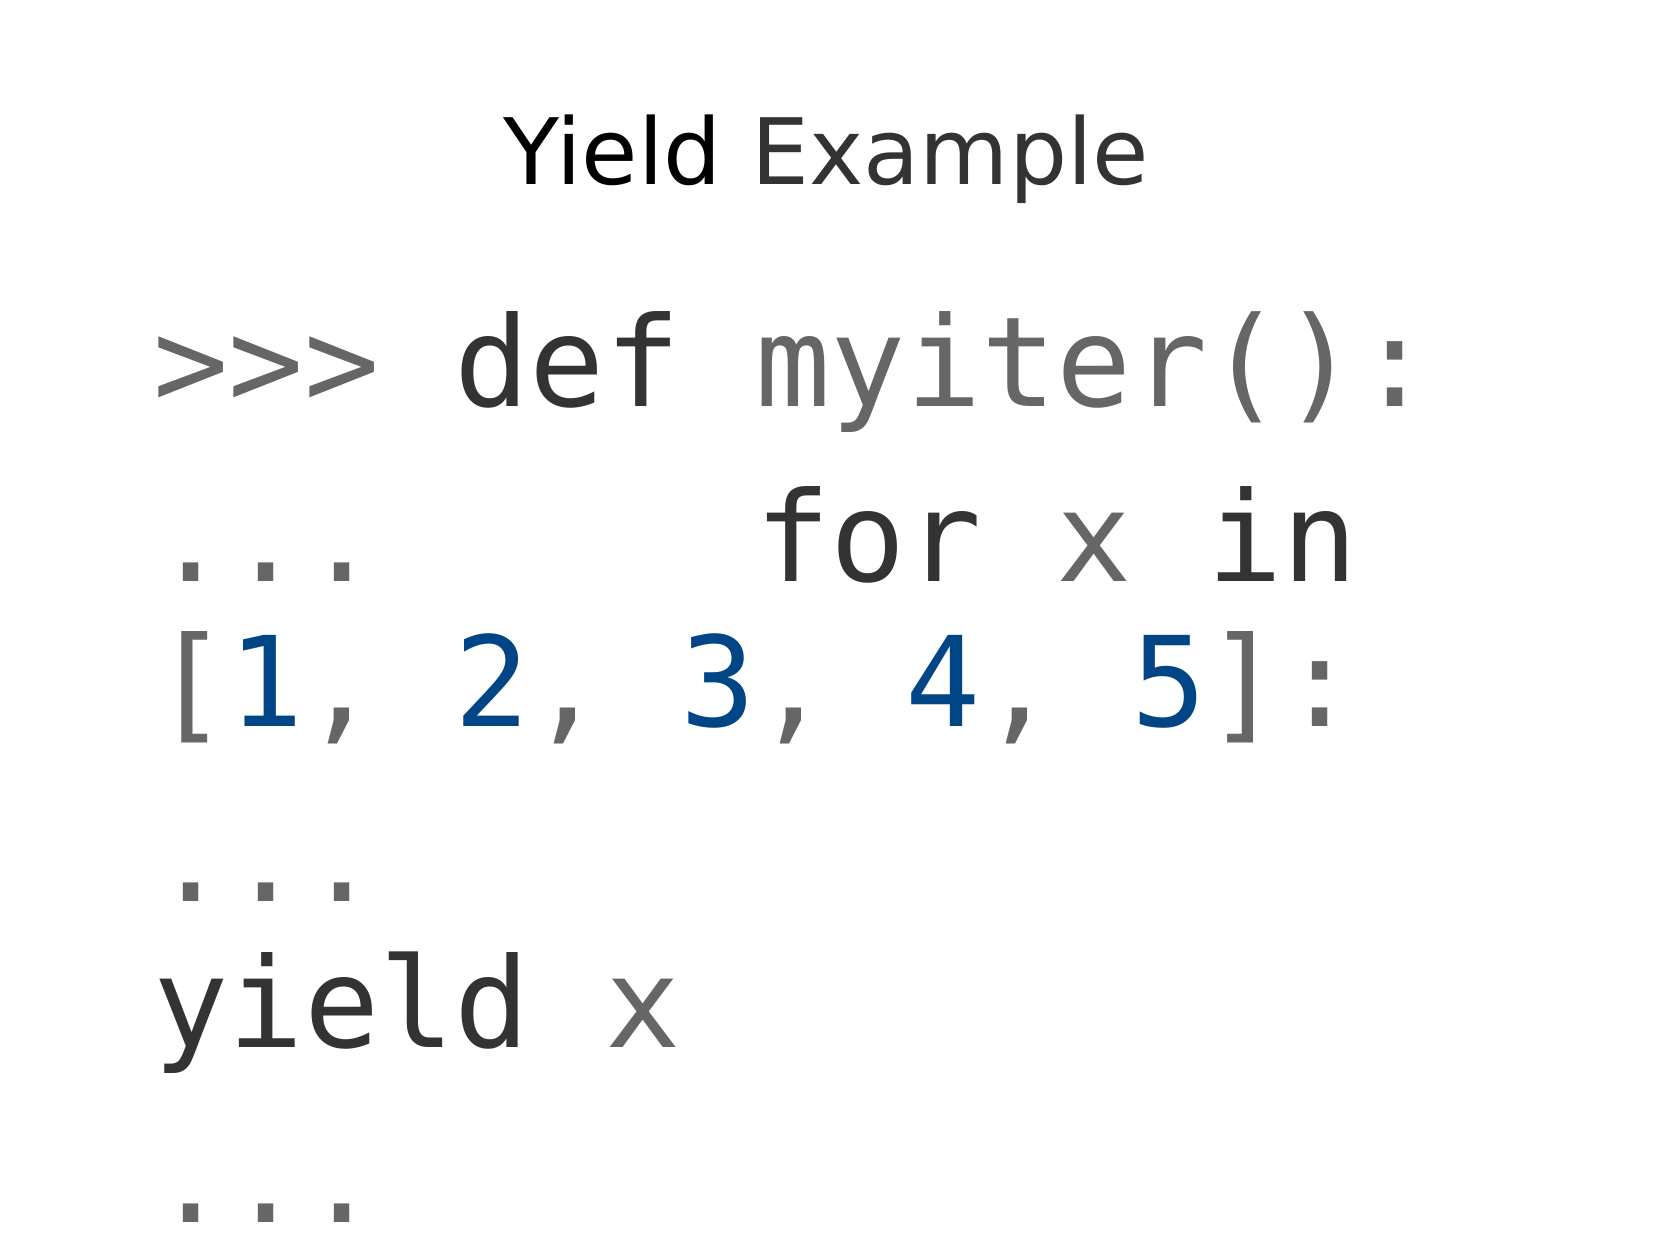

# Yield Example
>>> def myiter():
... for x in [1, 2, 3, 4, 5]:
... yield x
...
>>> for x in myiter():
... print x
...
1
2
3
4
5